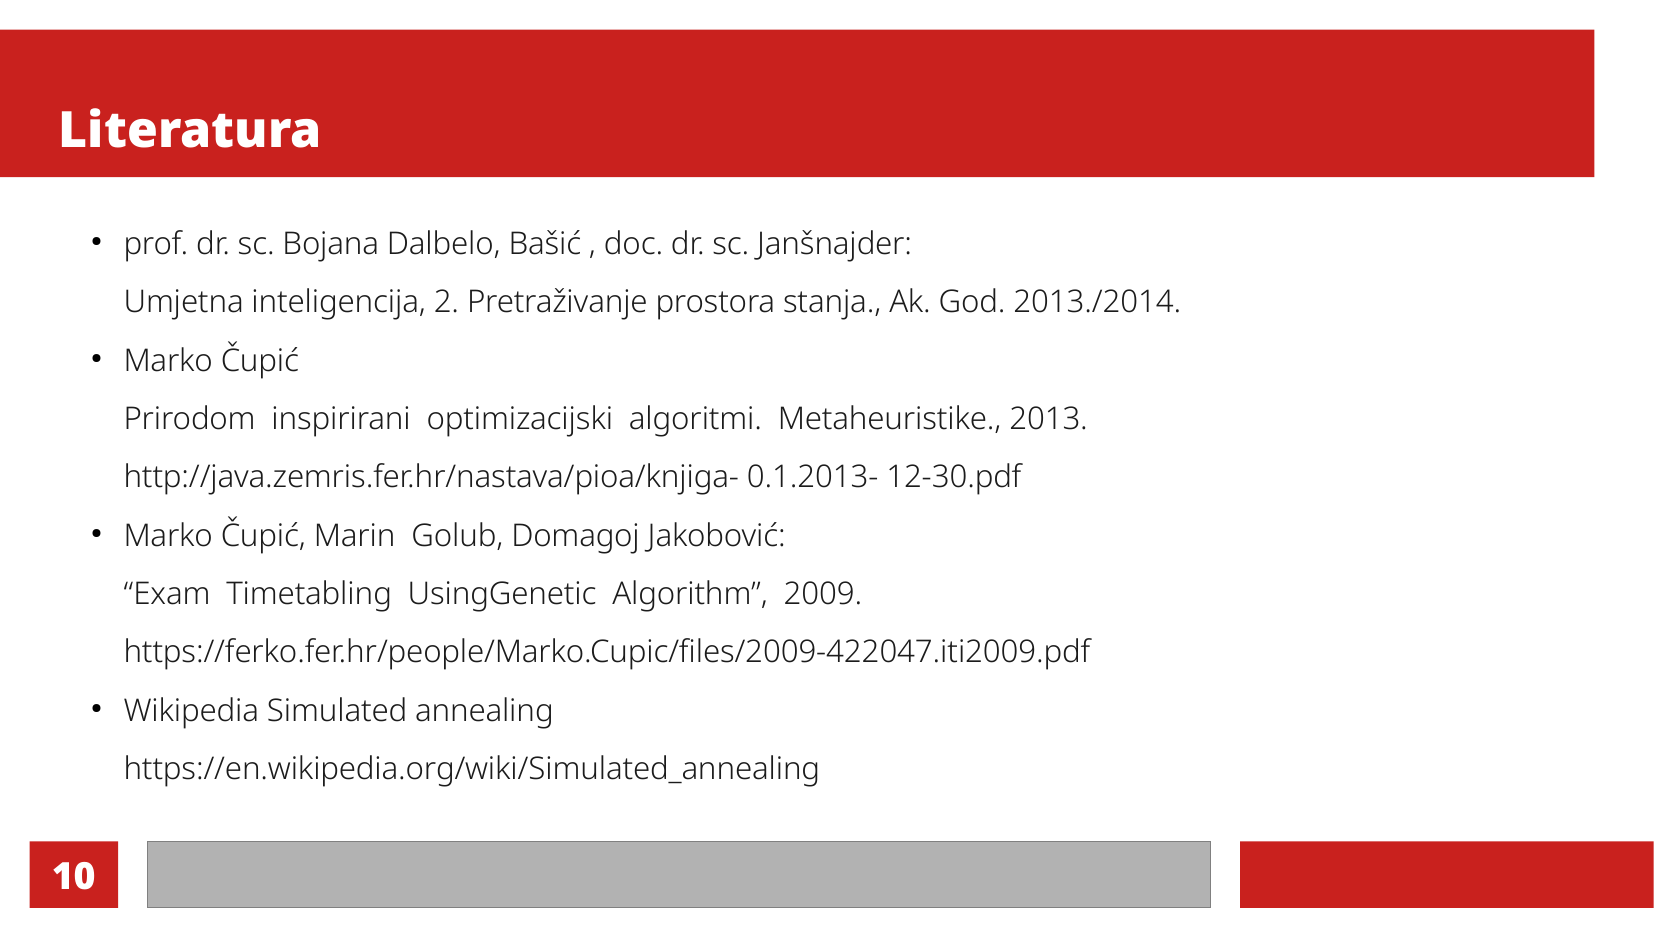

# Literatura
prof. dr. sc. Bojana Dalbelo, Bašić , doc. dr. sc. Janšnajder:
Umjetna inteligencija, 2. Pretraživanje prostora stanja., Ak. God. 2013./2014.
Marko Čupić
Prirodom inspirirani optimizacijski algoritmi. Metaheuristike., 2013.
http://java.zemris.fer.hr/nastava/pioa/knjiga- 0.1.2013- 12-30.pdf
Marko Čupić, Marin Golub, Domagoj Jakobović:
“Exam Timetabling UsingGenetic Algorithm”, 2009.
https://ferko.fer.hr/people/Marko.Cupic/files/2009-422047.iti2009.pdf
Wikipedia Simulated annealing
https://en.wikipedia.org/wiki/Simulated_annealing
10